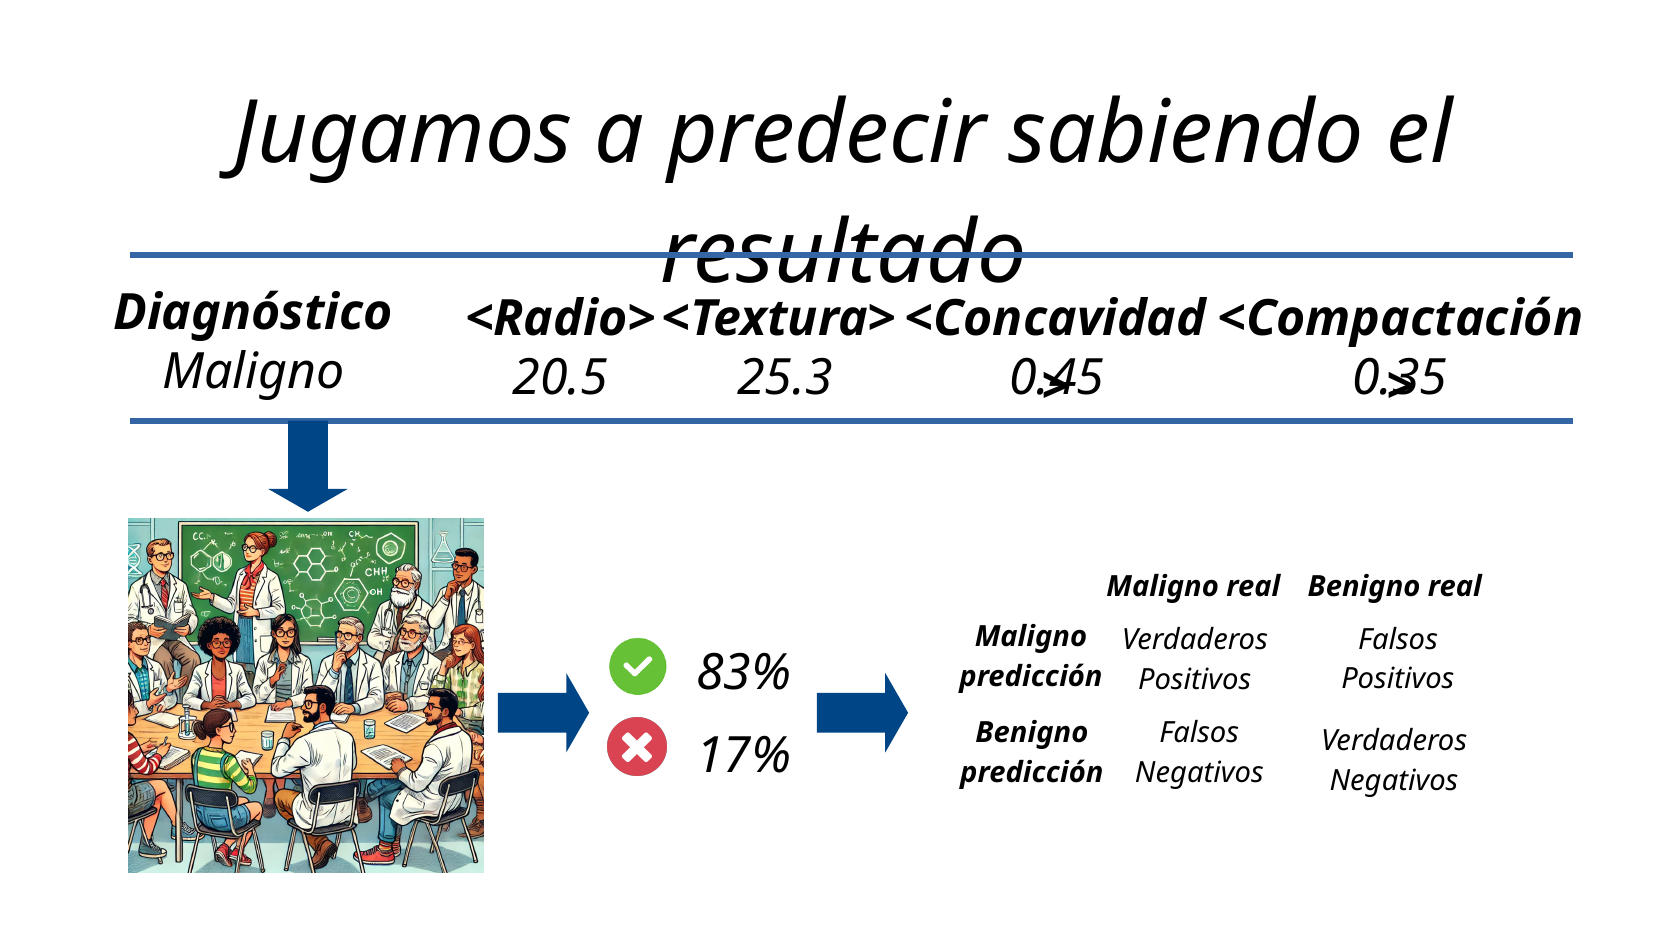

Jugamos a predecir sabiendo el resultado
Diagnóstico
<Radio>
<Textura>
<Concavidad>
<Compactación>
Maligno
20.5
25.3
0.45
0.35
Maligno real
Benigno real
Maligno predicción
Falsos Positivos
Verdaderos Positivos
83%
Benigno predicción
Falsos Negativos
17%
Verdaderos Negativos